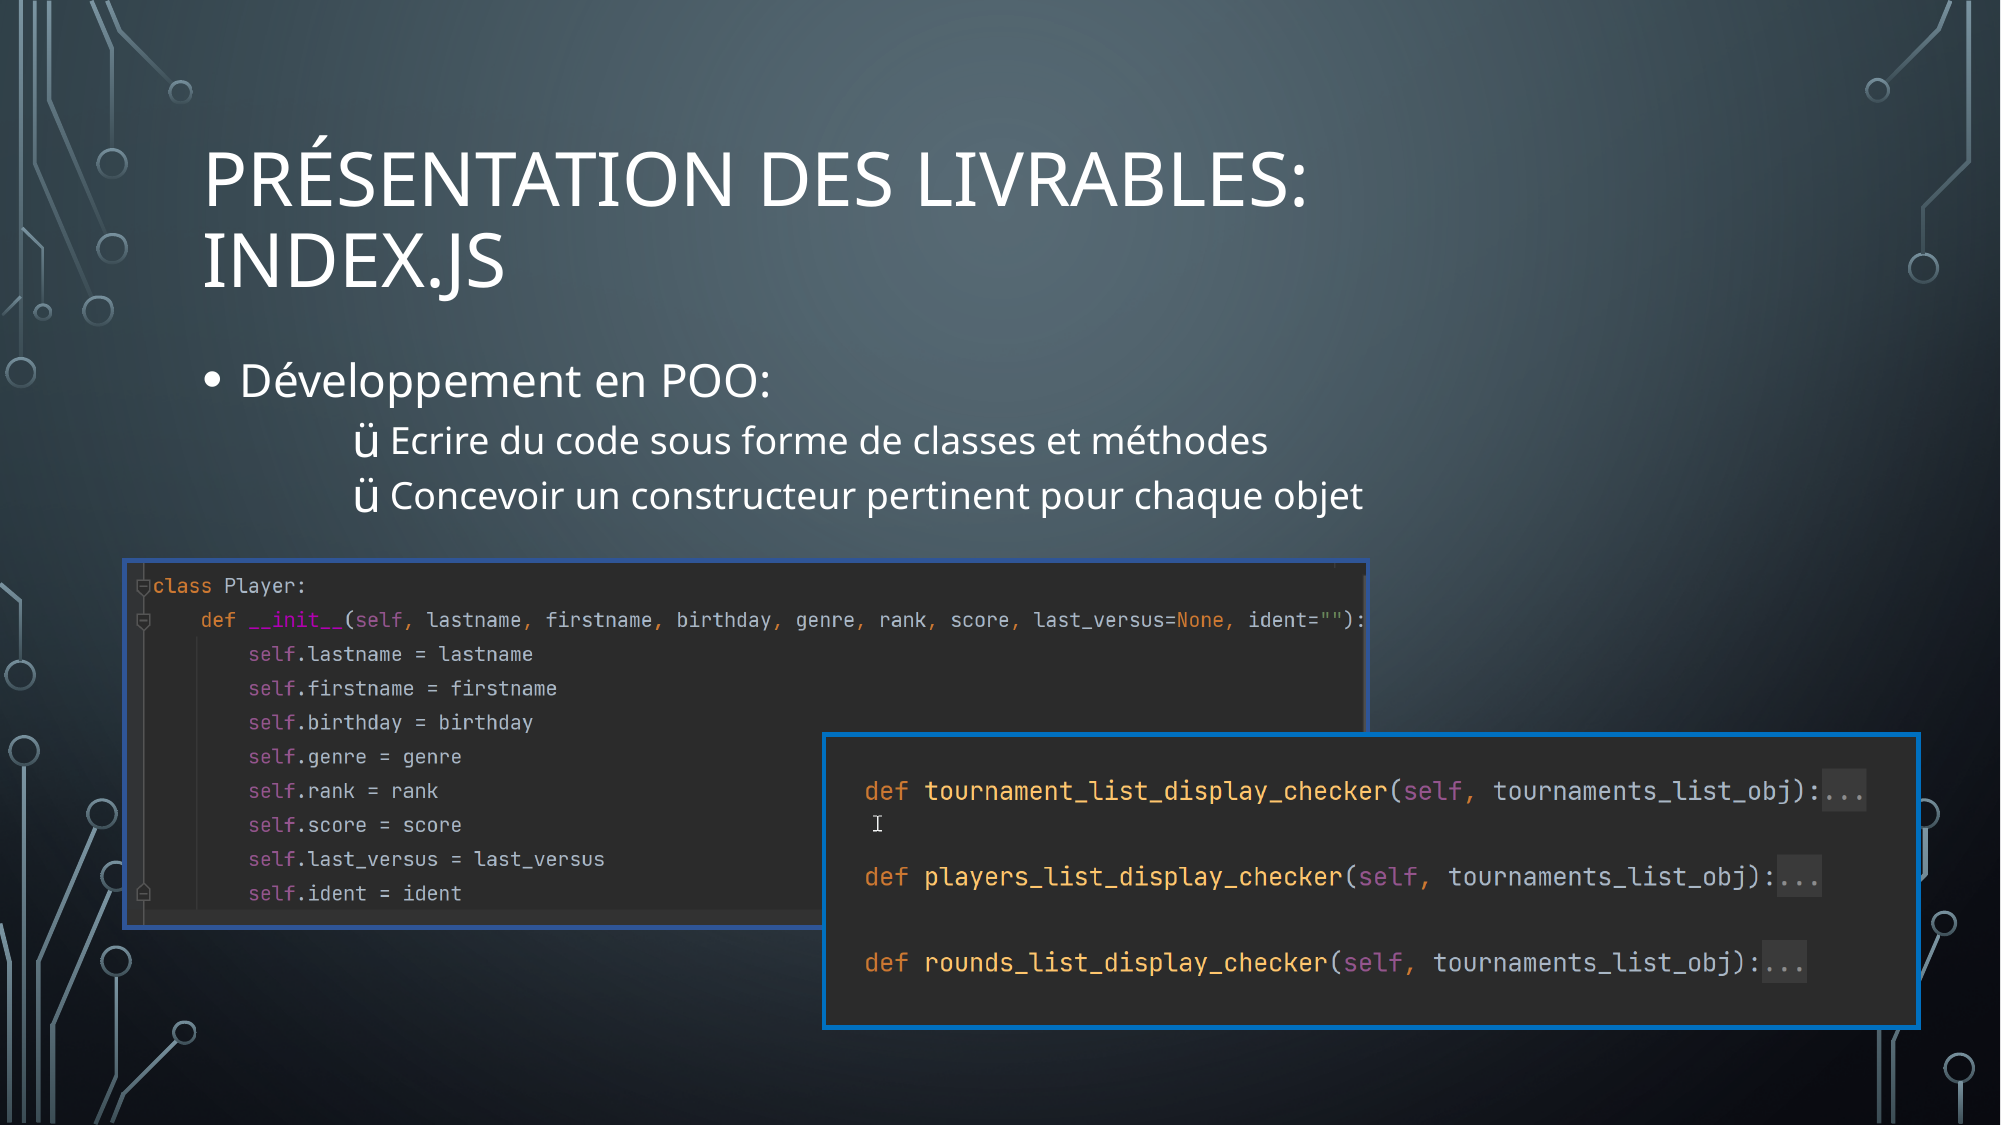

# Présentation des livrables: index.js
Développement en POO:
Ecrire du code sous forme de classes et méthodes
Concevoir un constructeur pertinent pour chaque objet